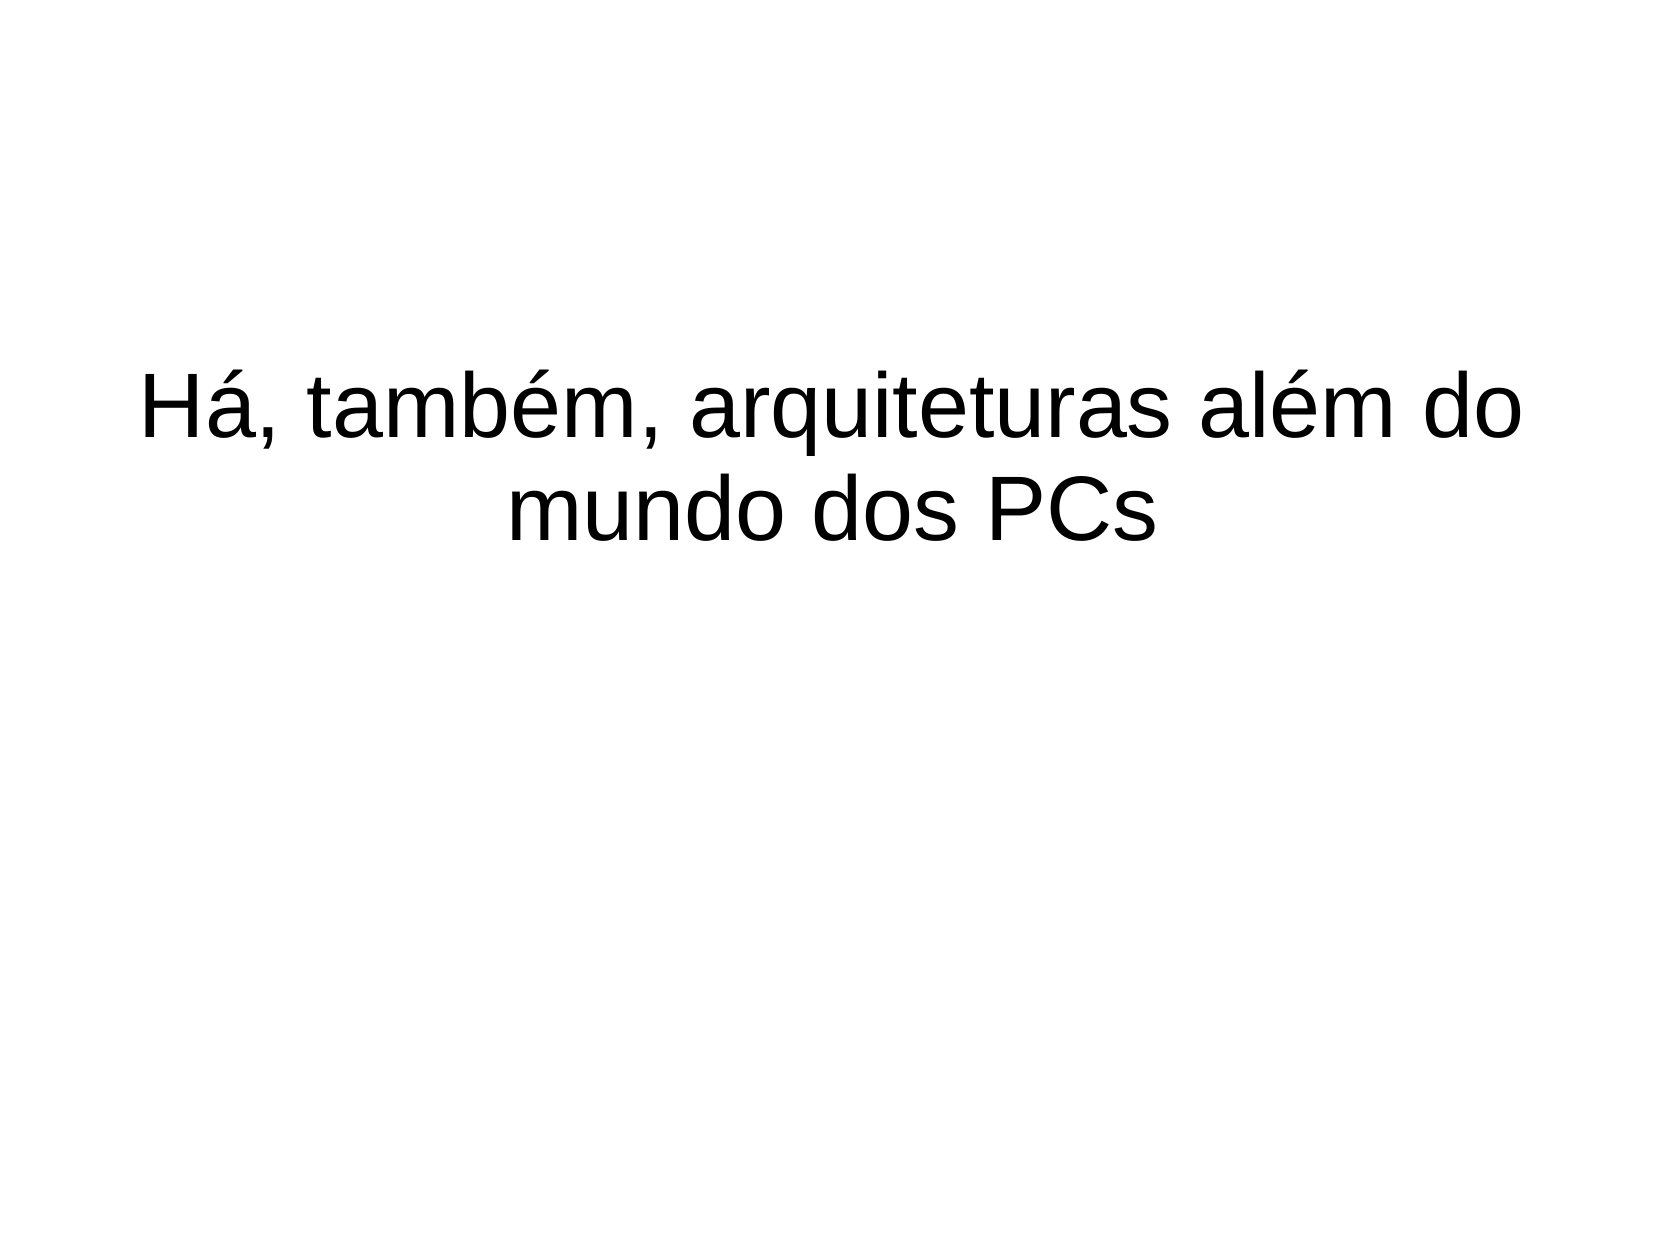

# Há, também, arquiteturas além do mundo dos PCs